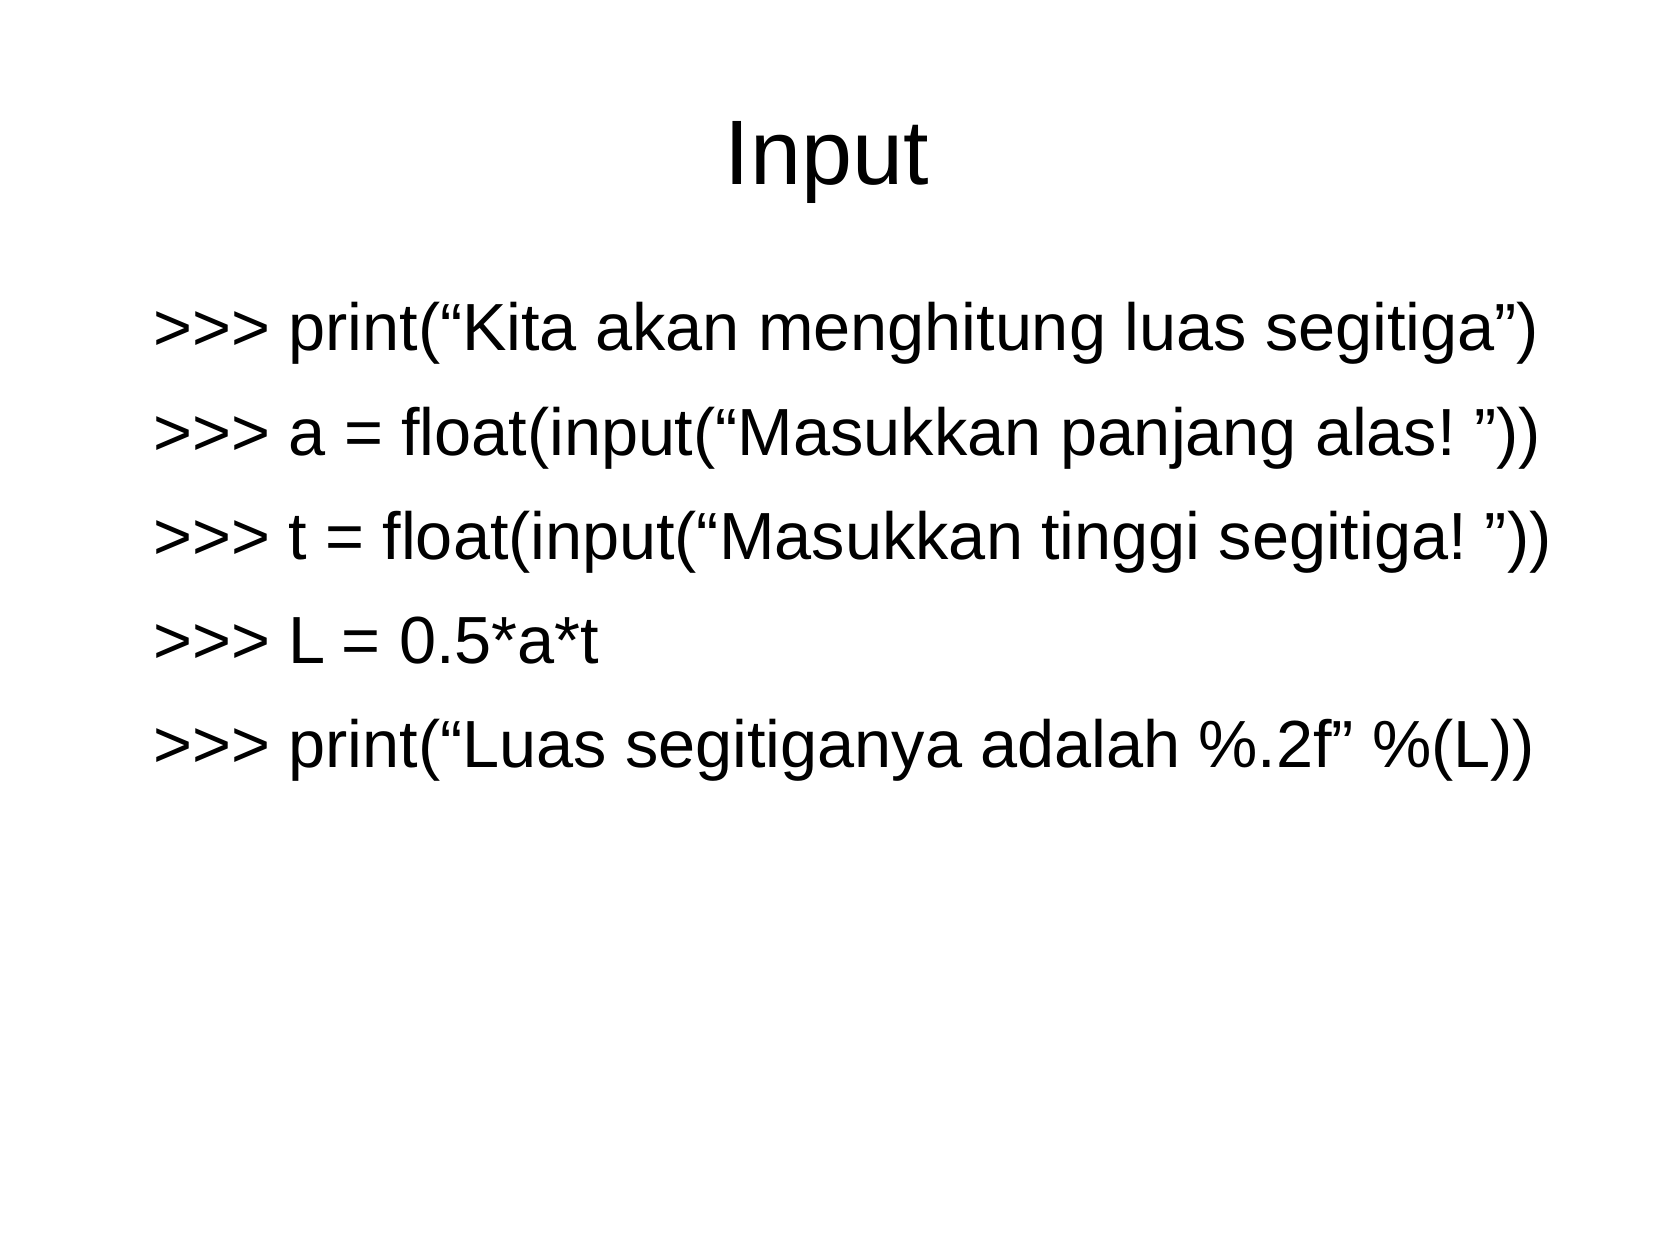

# Input
>>> print(“Kita akan menghitung luas segitiga”)
>>> a = float(input(“Masukkan panjang alas! ”))
>>> t = float(input(“Masukkan tinggi segitiga! ”))
>>> L = 0.5*a*t
>>> print(“Luas segitiganya adalah %.2f” %(L))